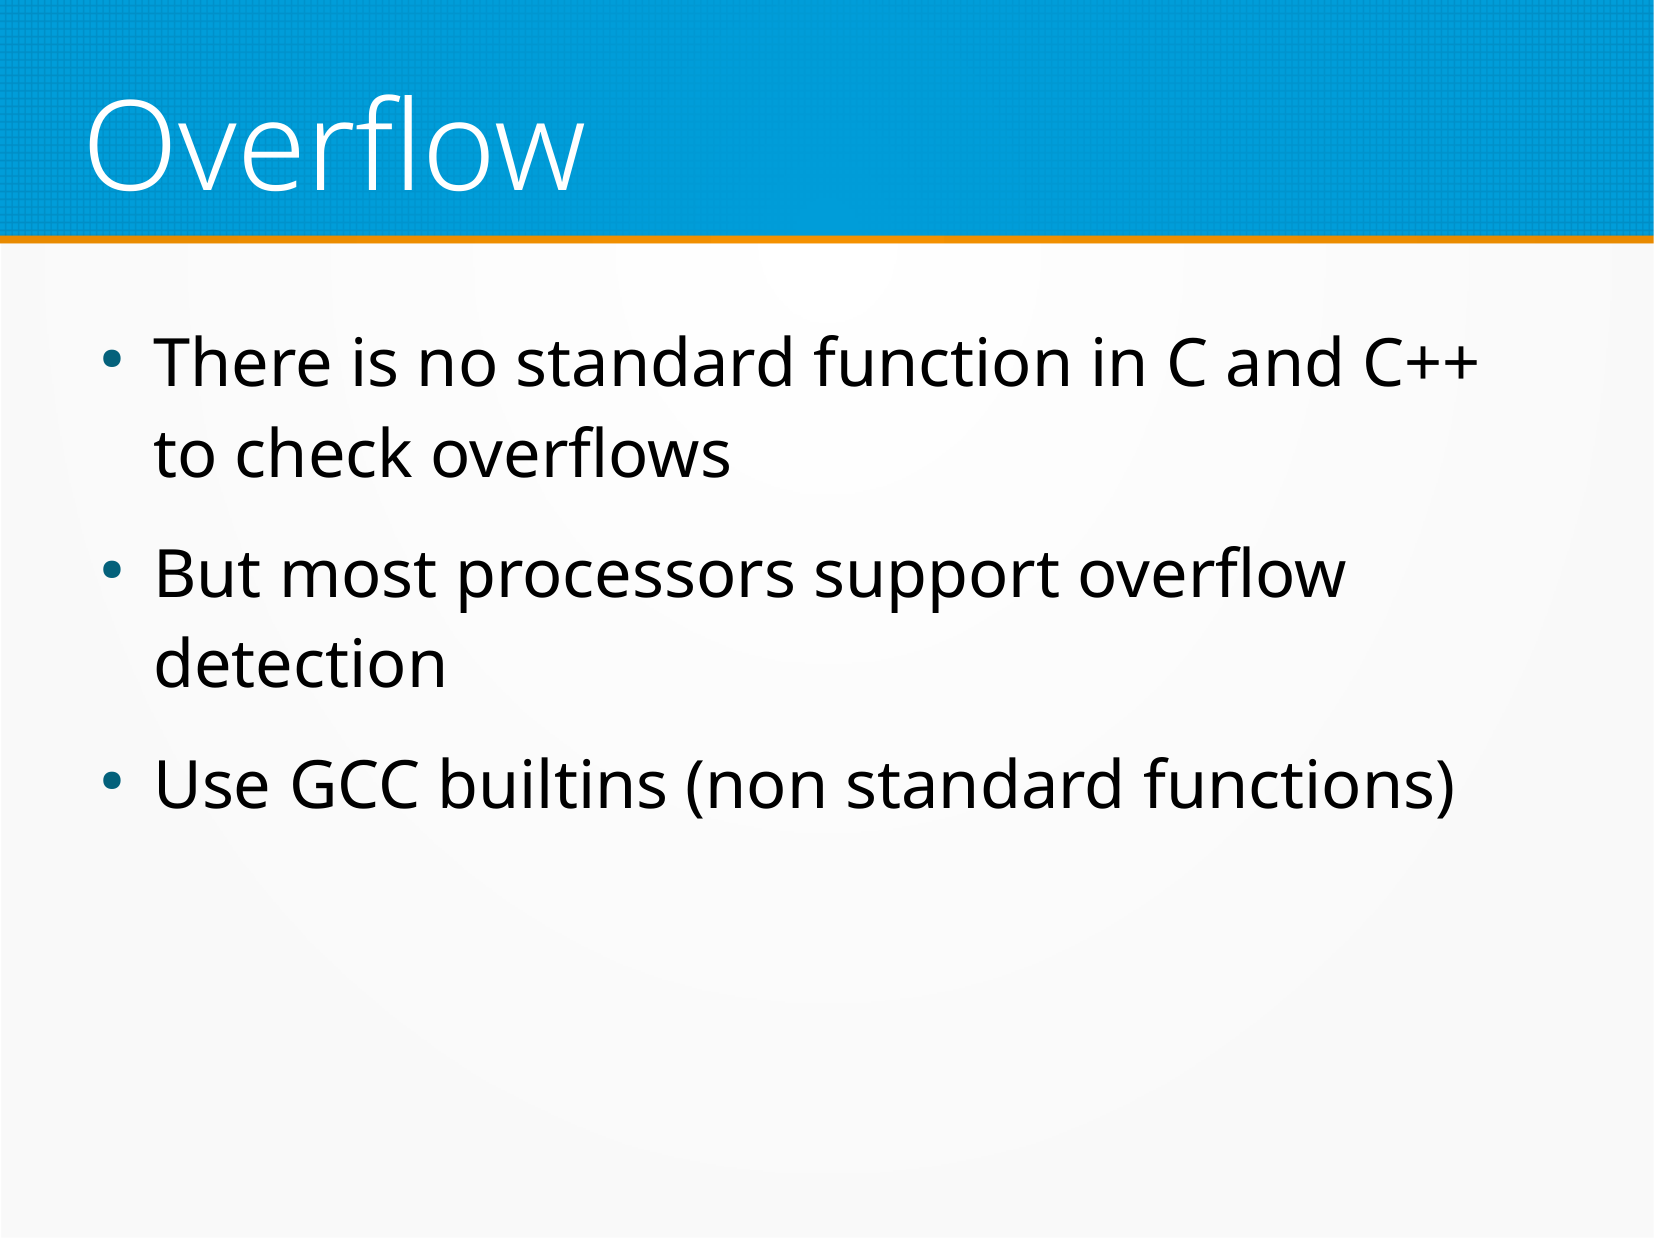

# Overflow
There is no standard function in C and C++ to check overflows
But most processors support overflow detection
Use GCC builtins (non standard functions)